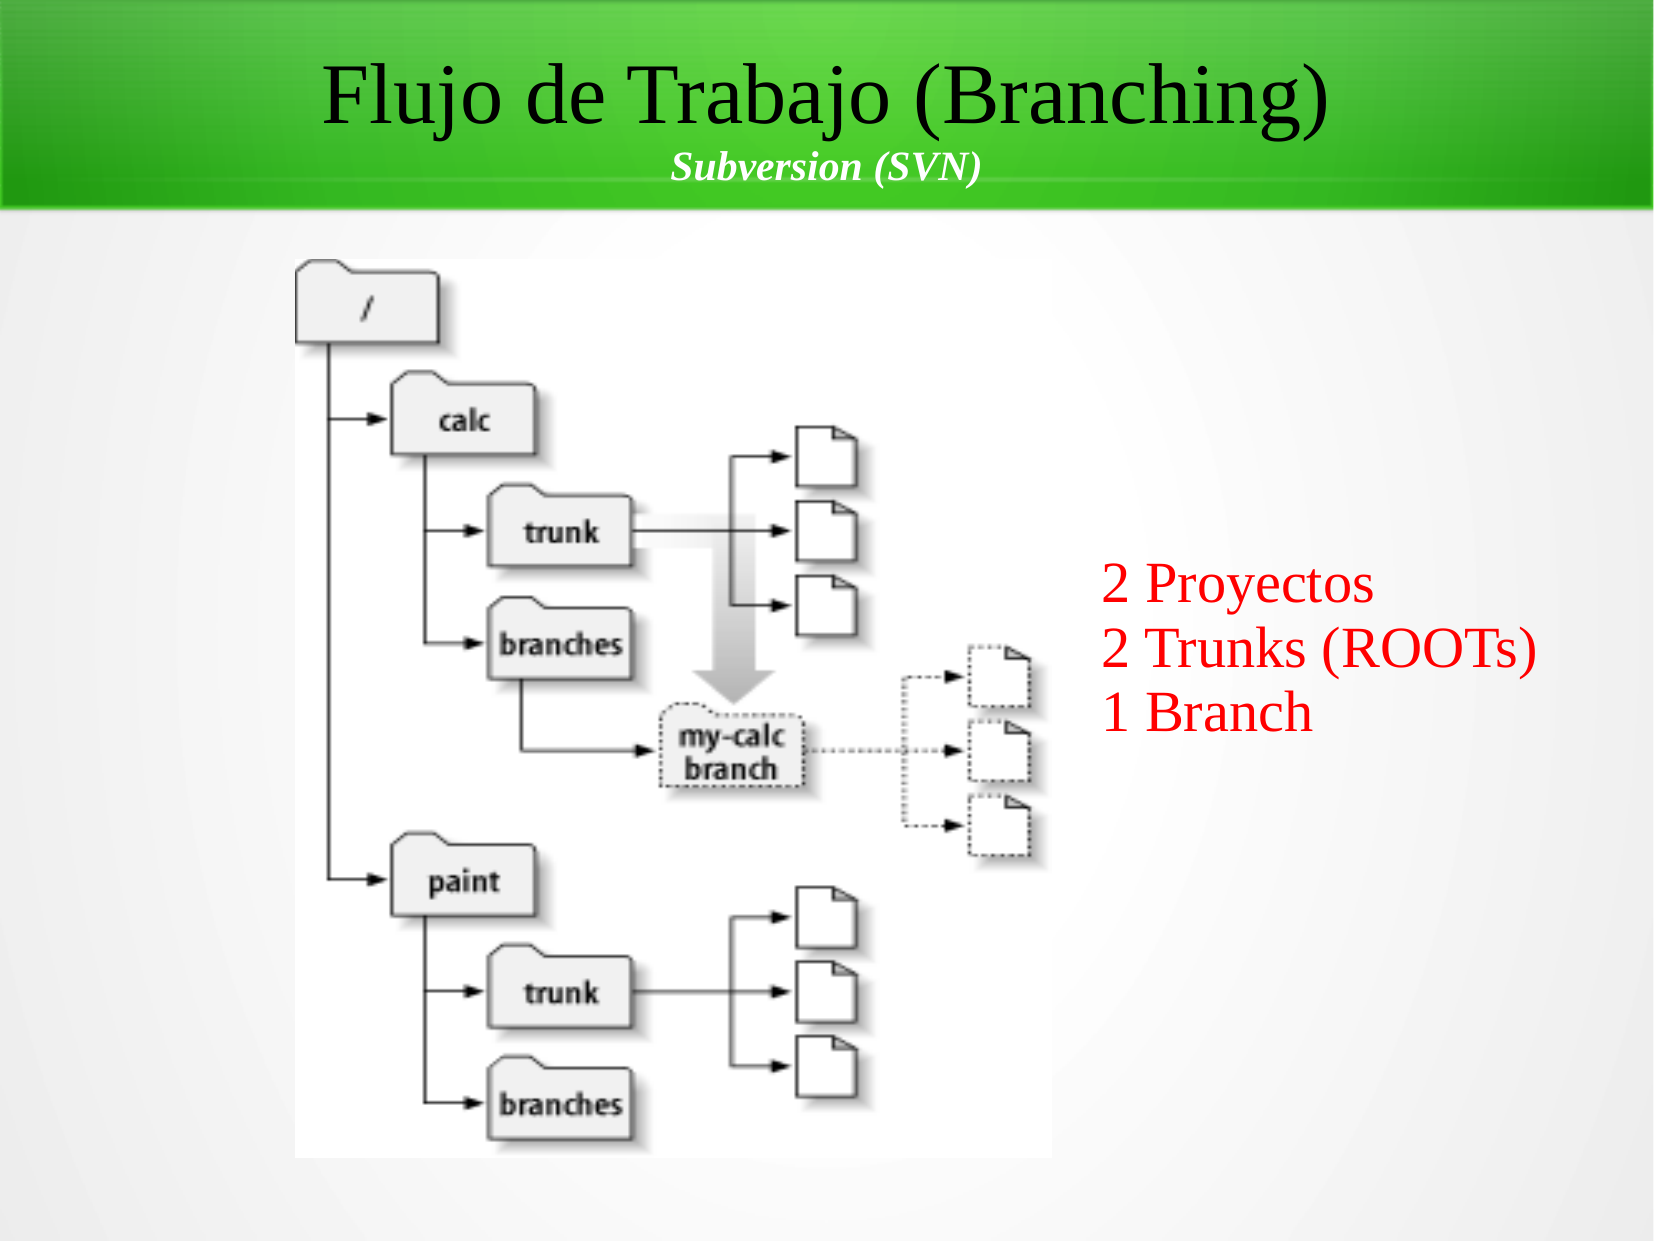

# Flujo de Trabajo (Branching) Subversion (SVN)
2 Proyectos
2 Trunks (ROOTs)
1 Branch